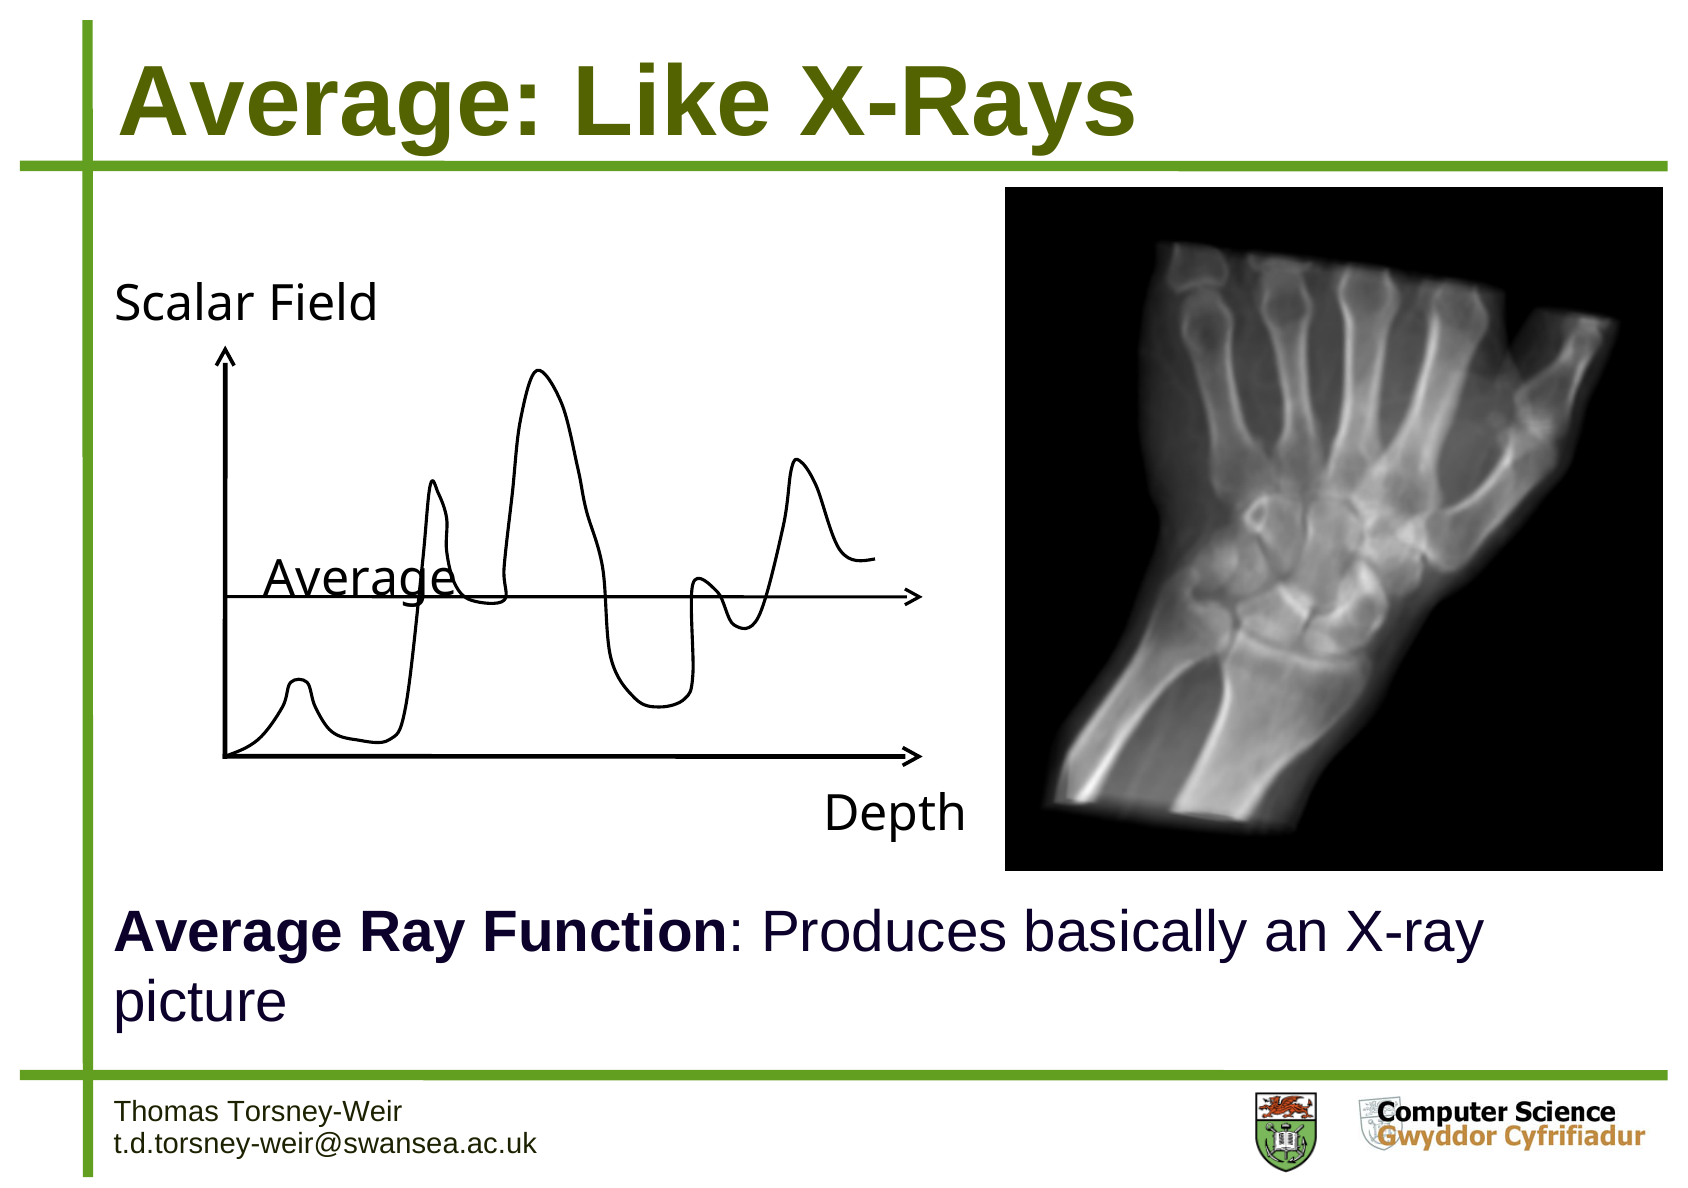

# Average: Like X-Rays
Scalar Field
Average
Depth
Average Ray Function: Produces basically an X-ray picture